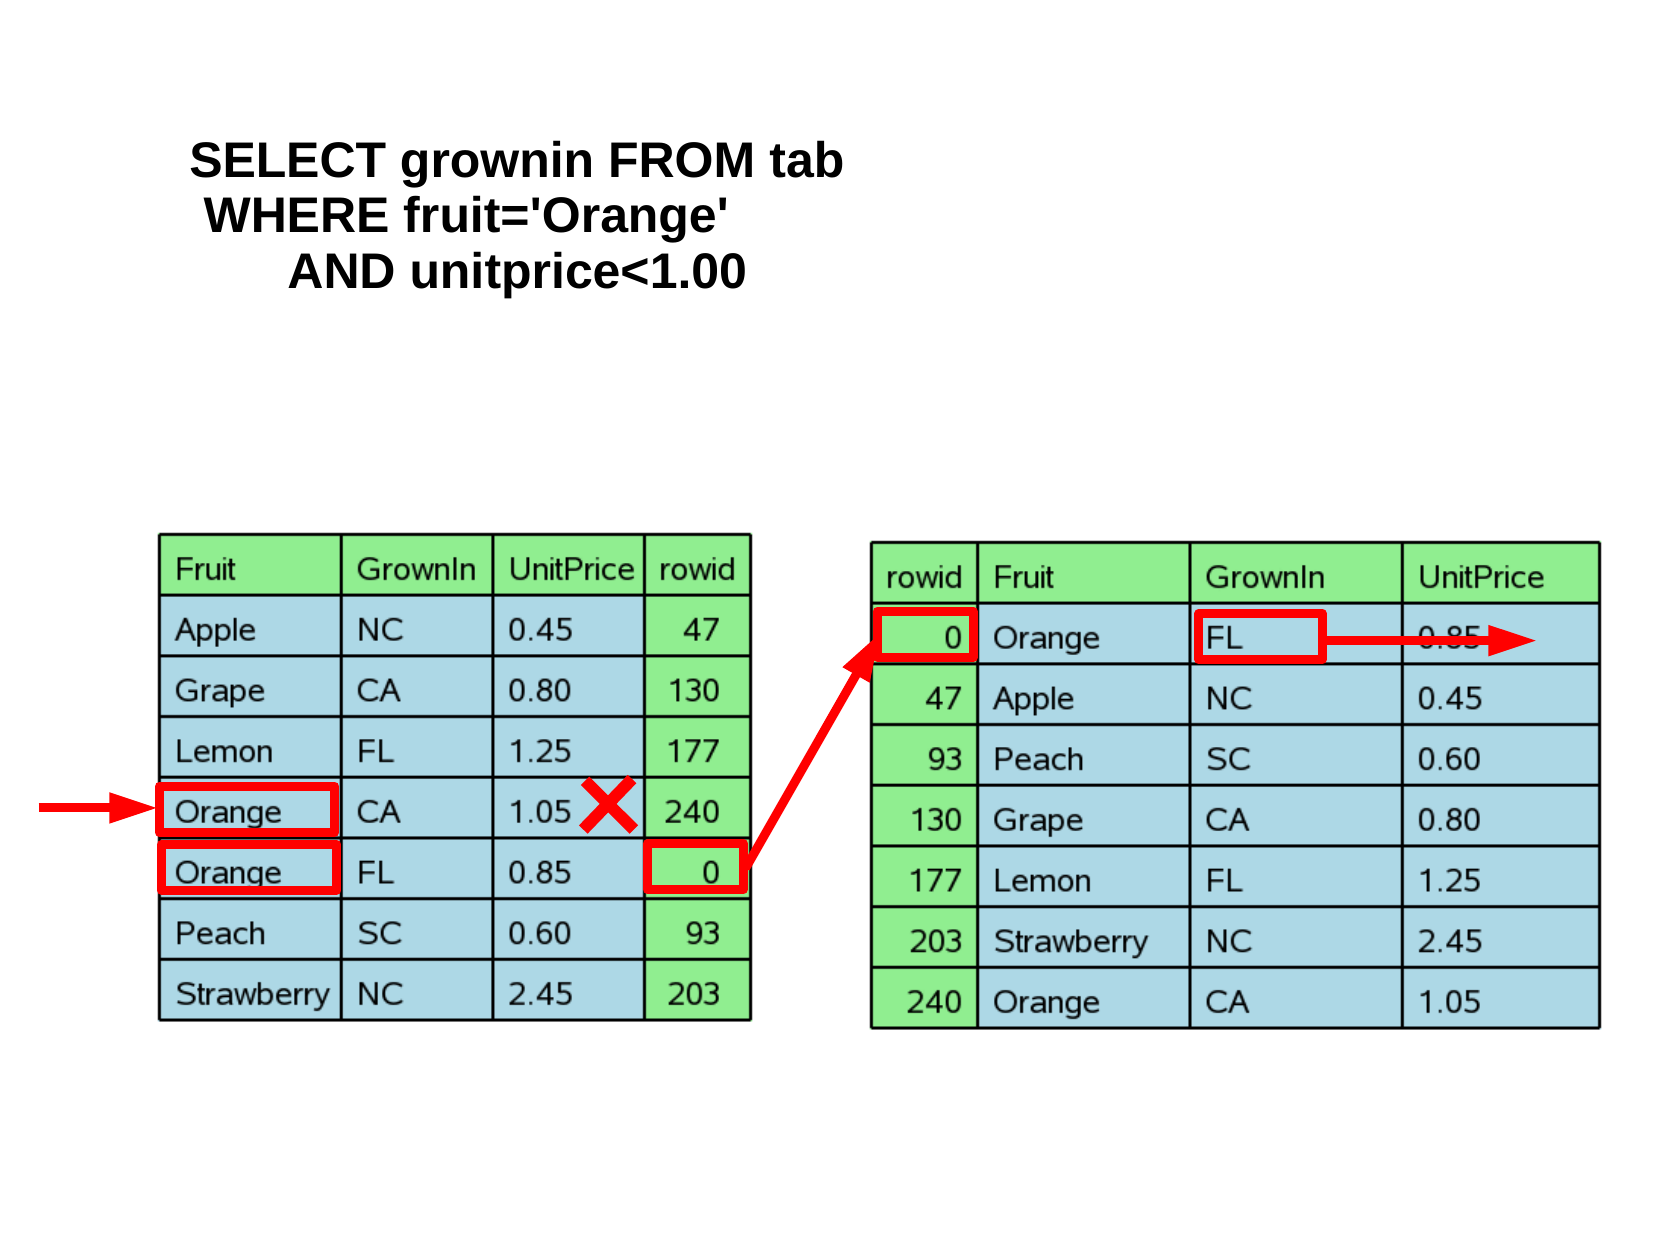

SELECT grownin FROM tab
 WHERE fruit='Orange'
 AND unitprice<1.00